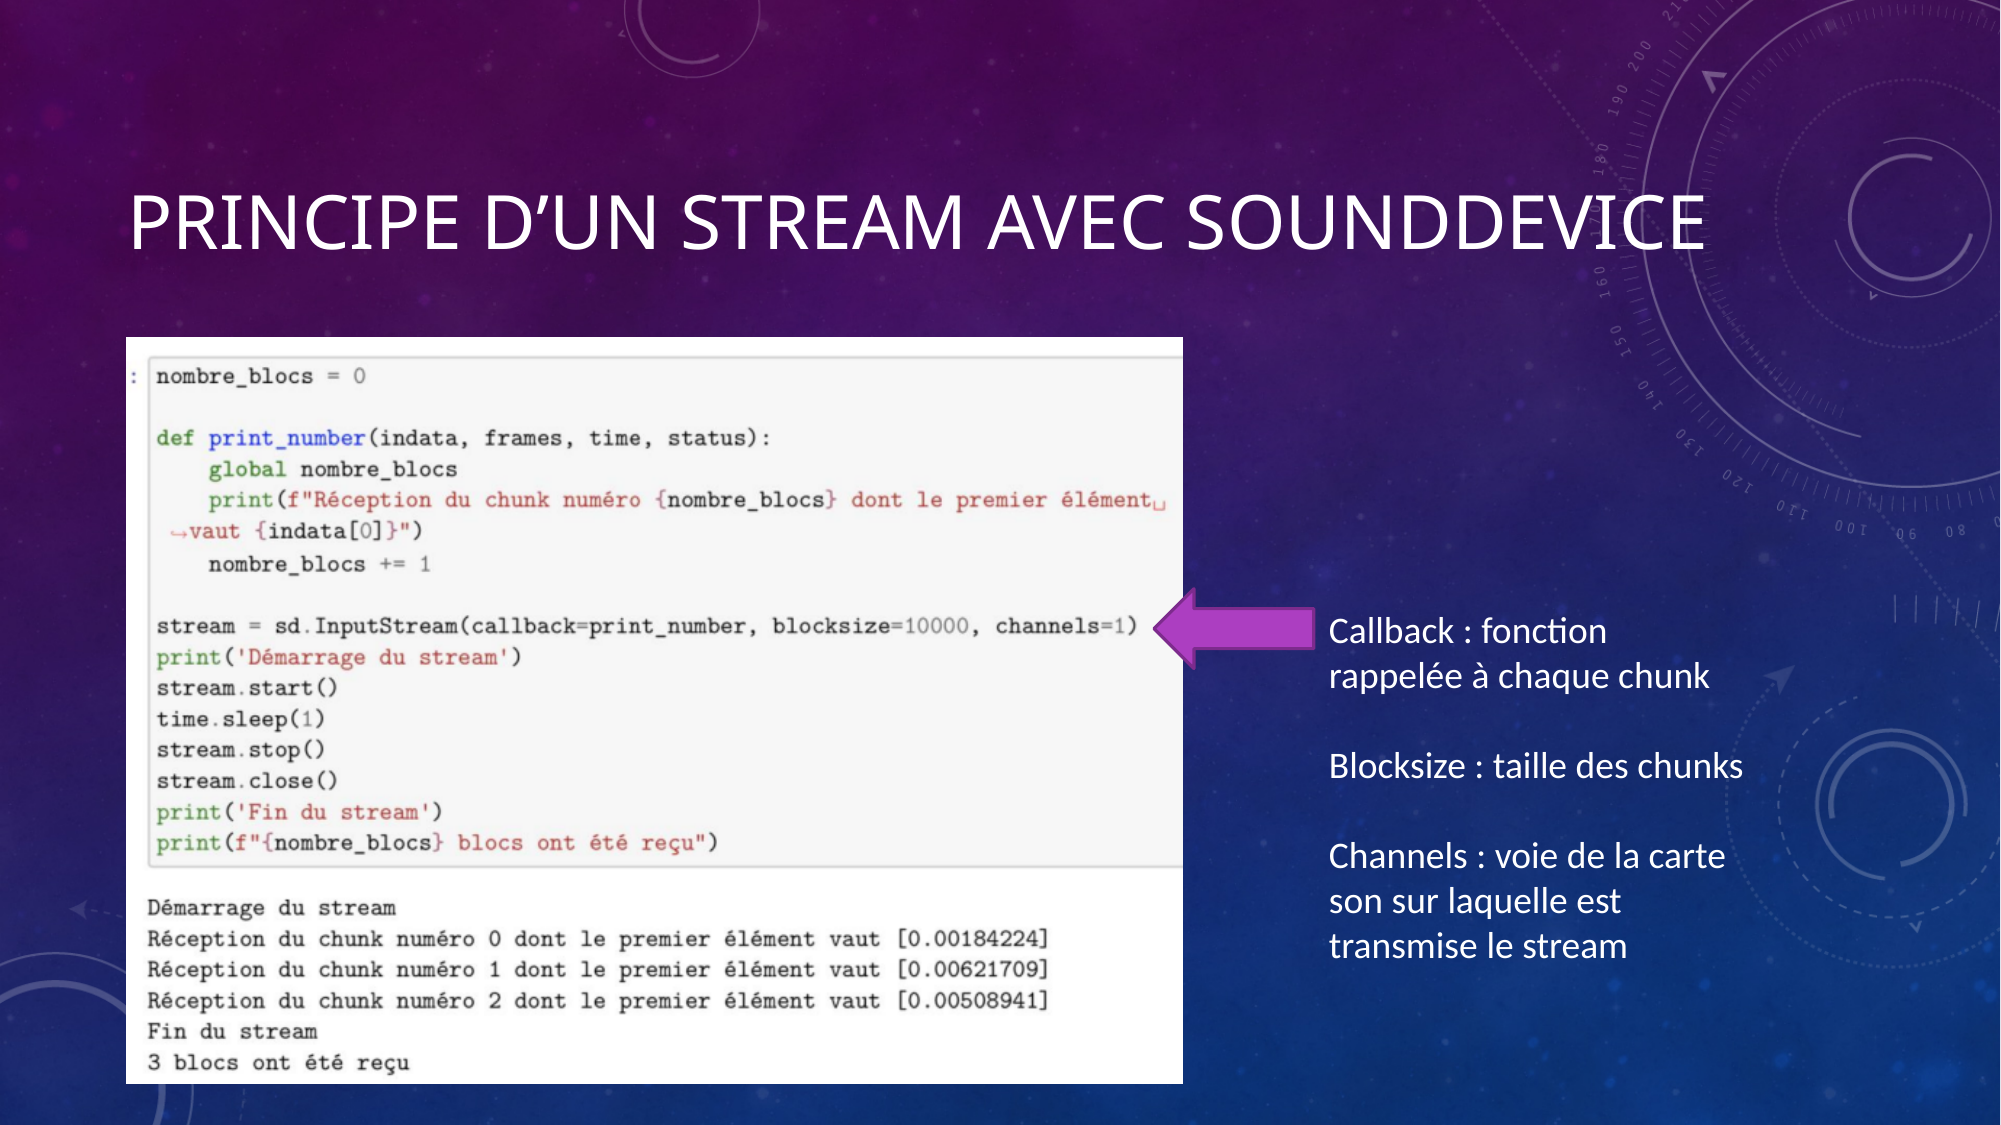

# Principe d’un stream avec sounddevice
Callback : fonction rappelée à chaque chunk
Blocksize : taille des chunks
Channels : voie de la carte son sur laquelle est transmise le stream